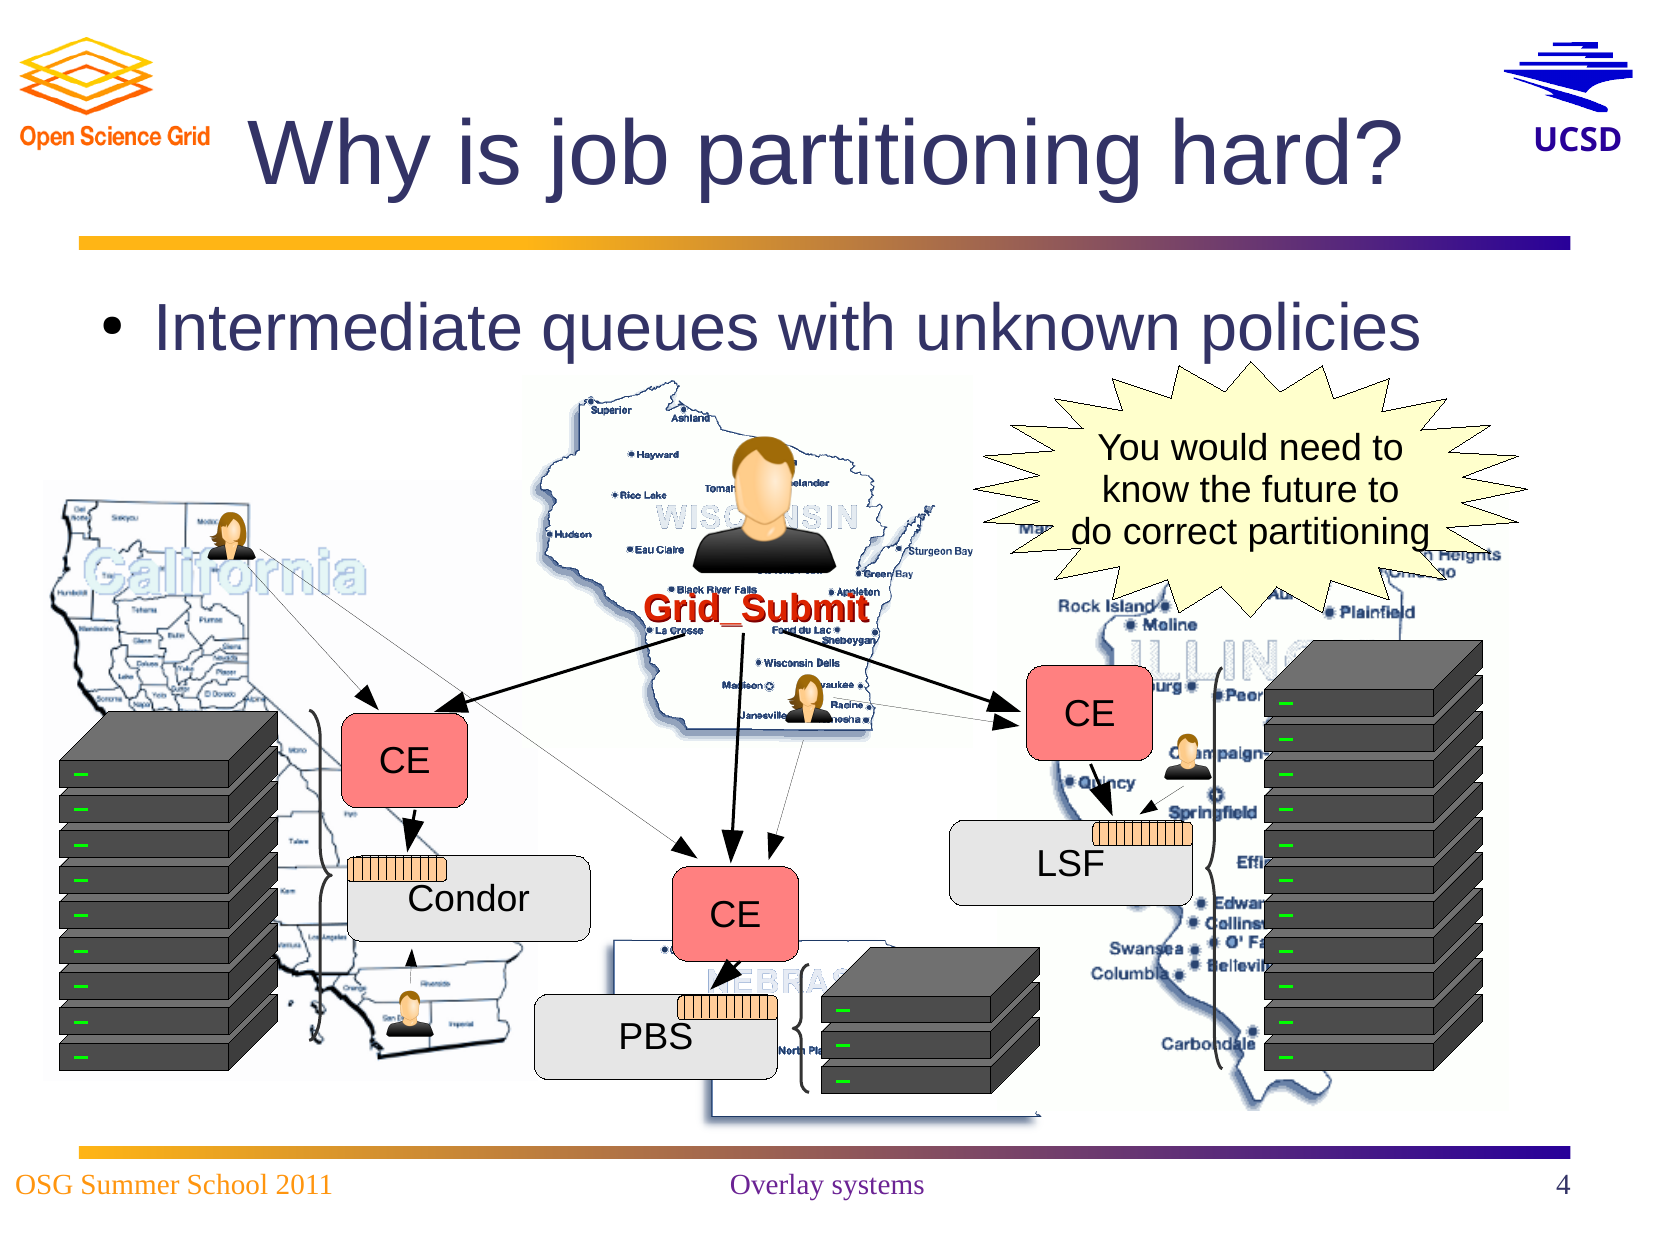

# Why is job partitioning hard?
Intermediate queues with unknown policies
You would need to
know the future to
do correct partitioning
Grid_Submit
Grid_Submit
CE
CE
LSF
Condor
CE
PBS
OSG Summer School 2011
Overlay systems
4